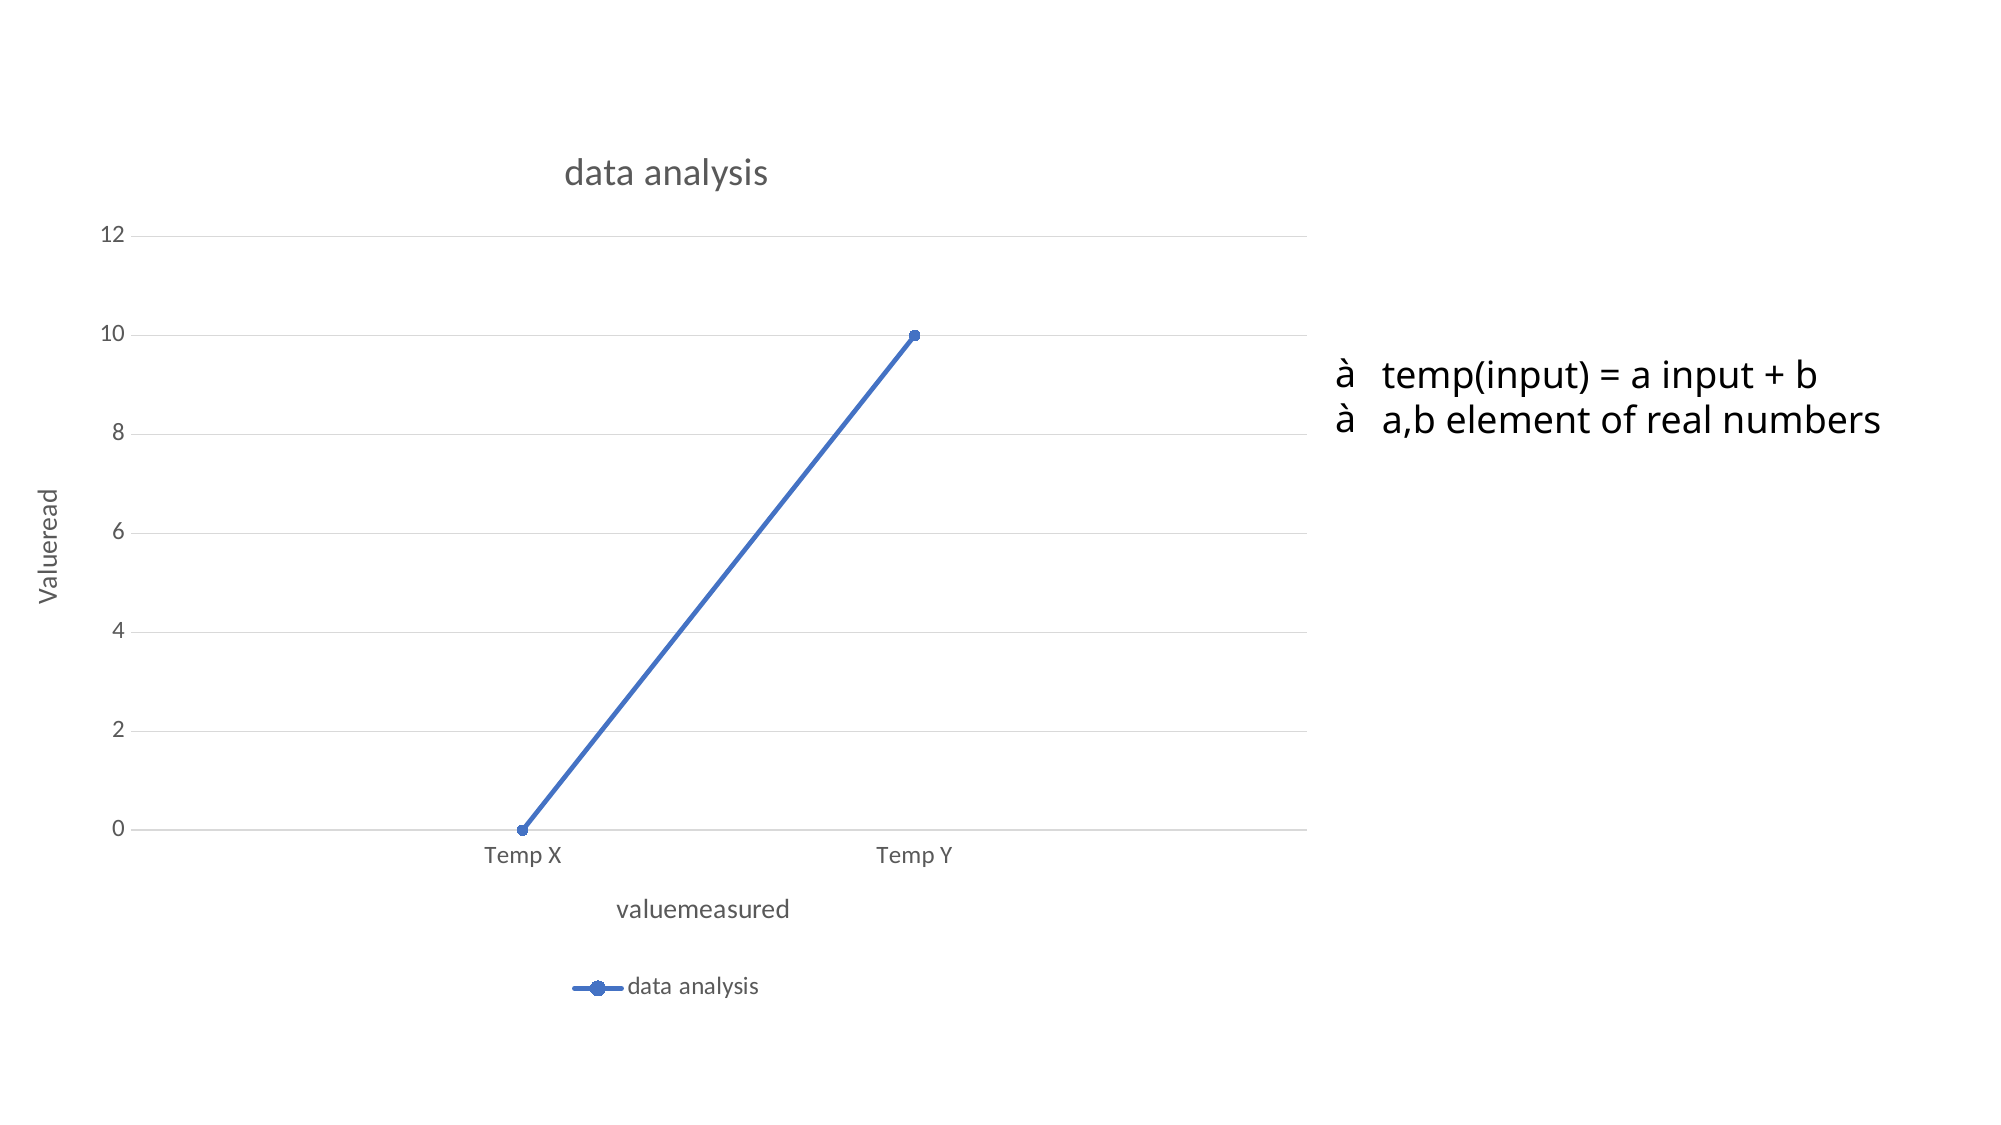

### Chart: data analysis
| Category | data analysis |
|---|---|
| None | None |
| Temp X | 0.0 |
| Temp Y | 10.0 |
| None | None |temp(input) = a input + b
a,b element of real numbers